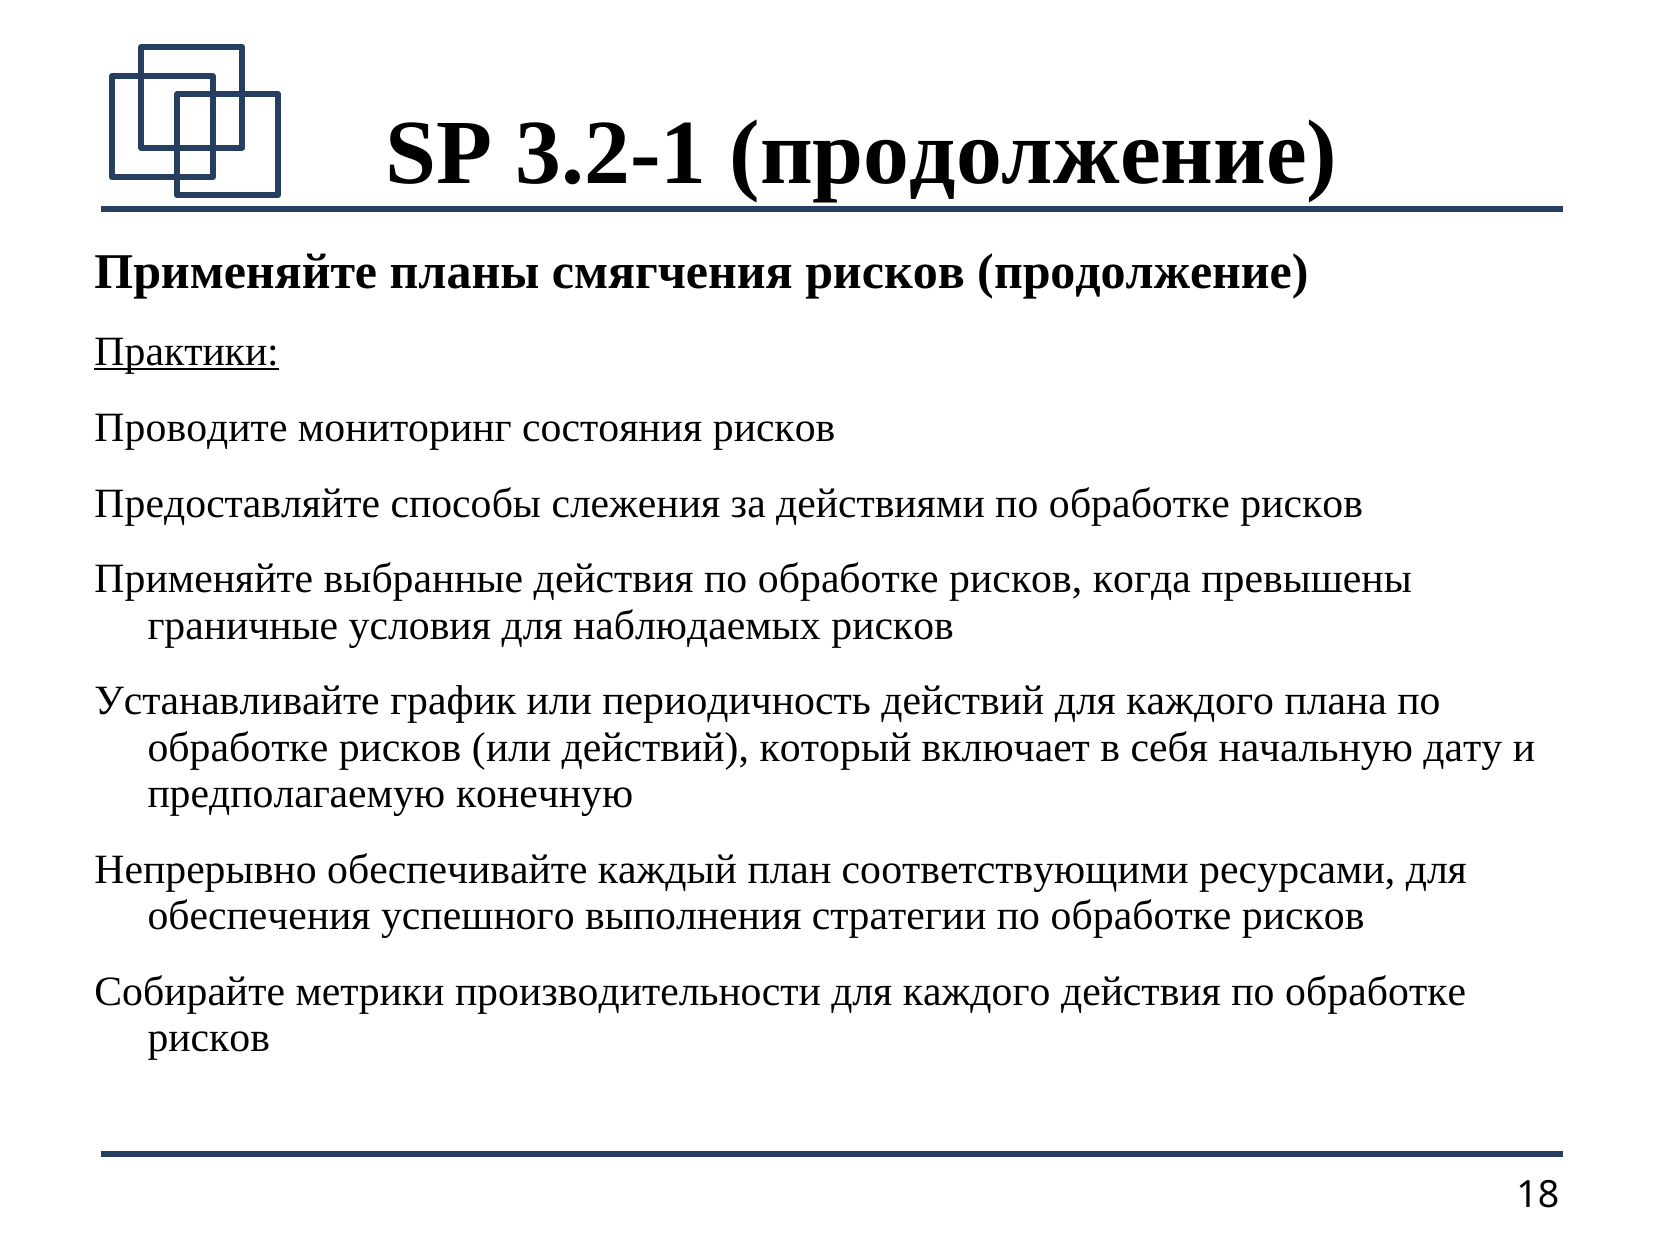

# SP 3.2-1 (продолжение)
Применяйте планы смягчения рисков (продолжение)
Практики:
Проводите мониторинг состояния рисков
Предоставляйте способы слежения за действиями по обработке рисков
Применяйте выбранные действия по обработке рисков, когда превышены граничные условия для наблюдаемых рисков
Устанавливайте график или периодичность действий для каждого плана по обработке рисков (или действий), который включает в себя начальную дату и предполагаемую конечную
Непрерывно обеспечивайте каждый план соответствующими ресурсами, для обеспечения успешного выполнения стратегии по обработке рисков
Собирайте метрики производительности для каждого действия по обработке рисков